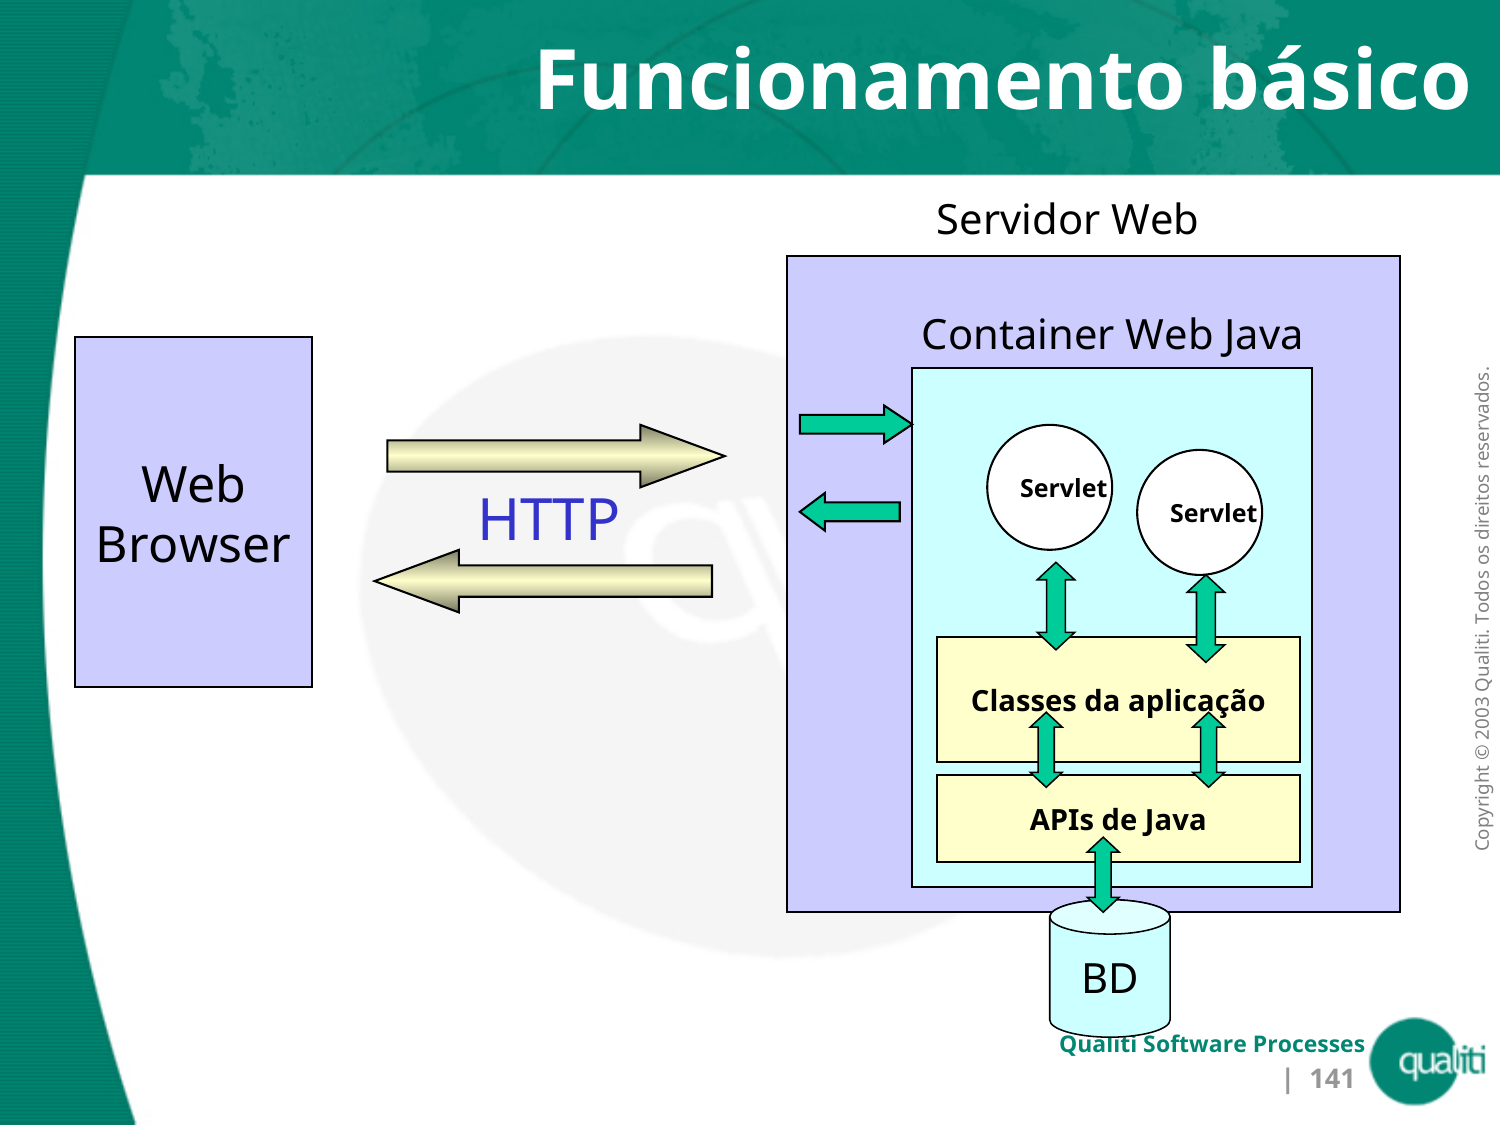

# Funcionamento básico
Servidor Web
Container Web Java
Web
Browser
Servlet
Servlet
HTTP
Classes da aplicação
APIs de Java
BD